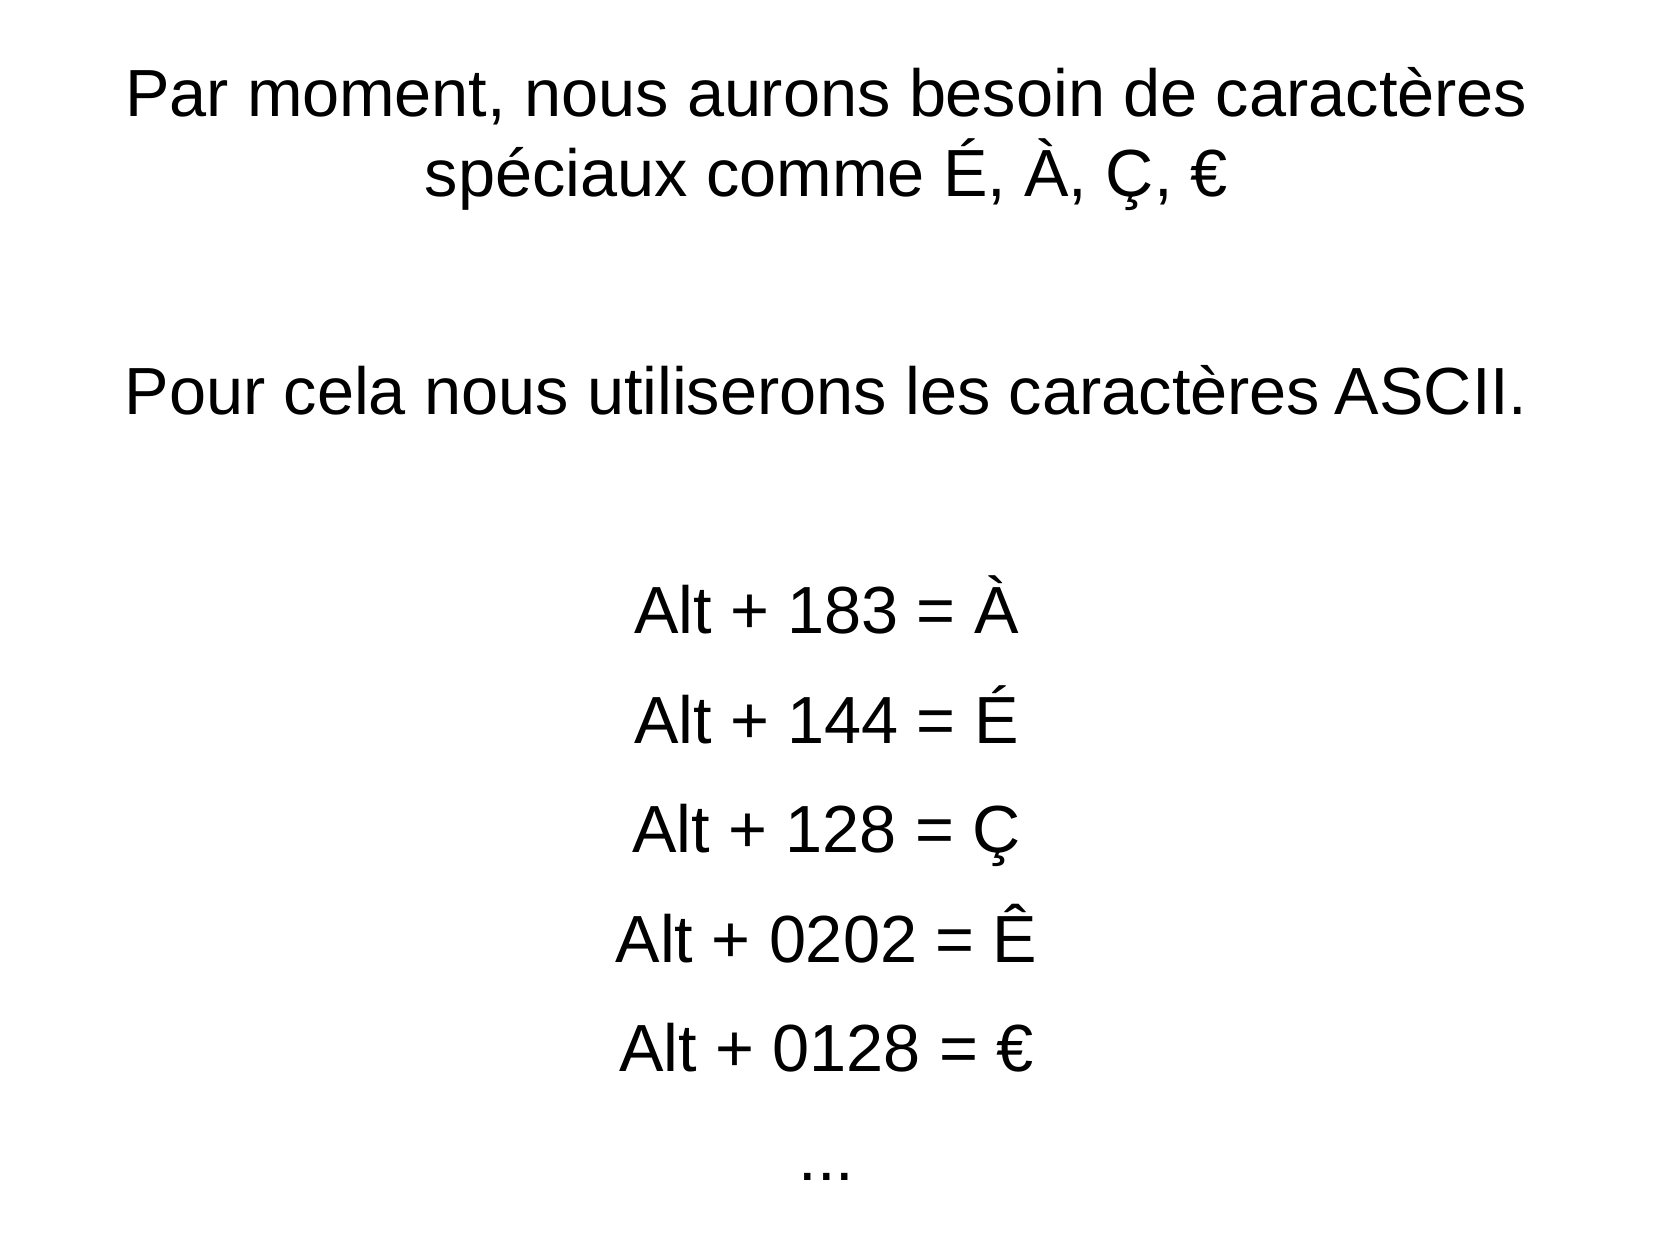

# Par moment, nous aurons besoin de caractères spéciaux comme É, À, Ç, €
Pour cela nous utiliserons les caractères ASCII.
Alt + 183 = À
Alt + 144 = É
Alt + 128 = Ç
Alt + 0202 = Ê
Alt + 0128 = €
...